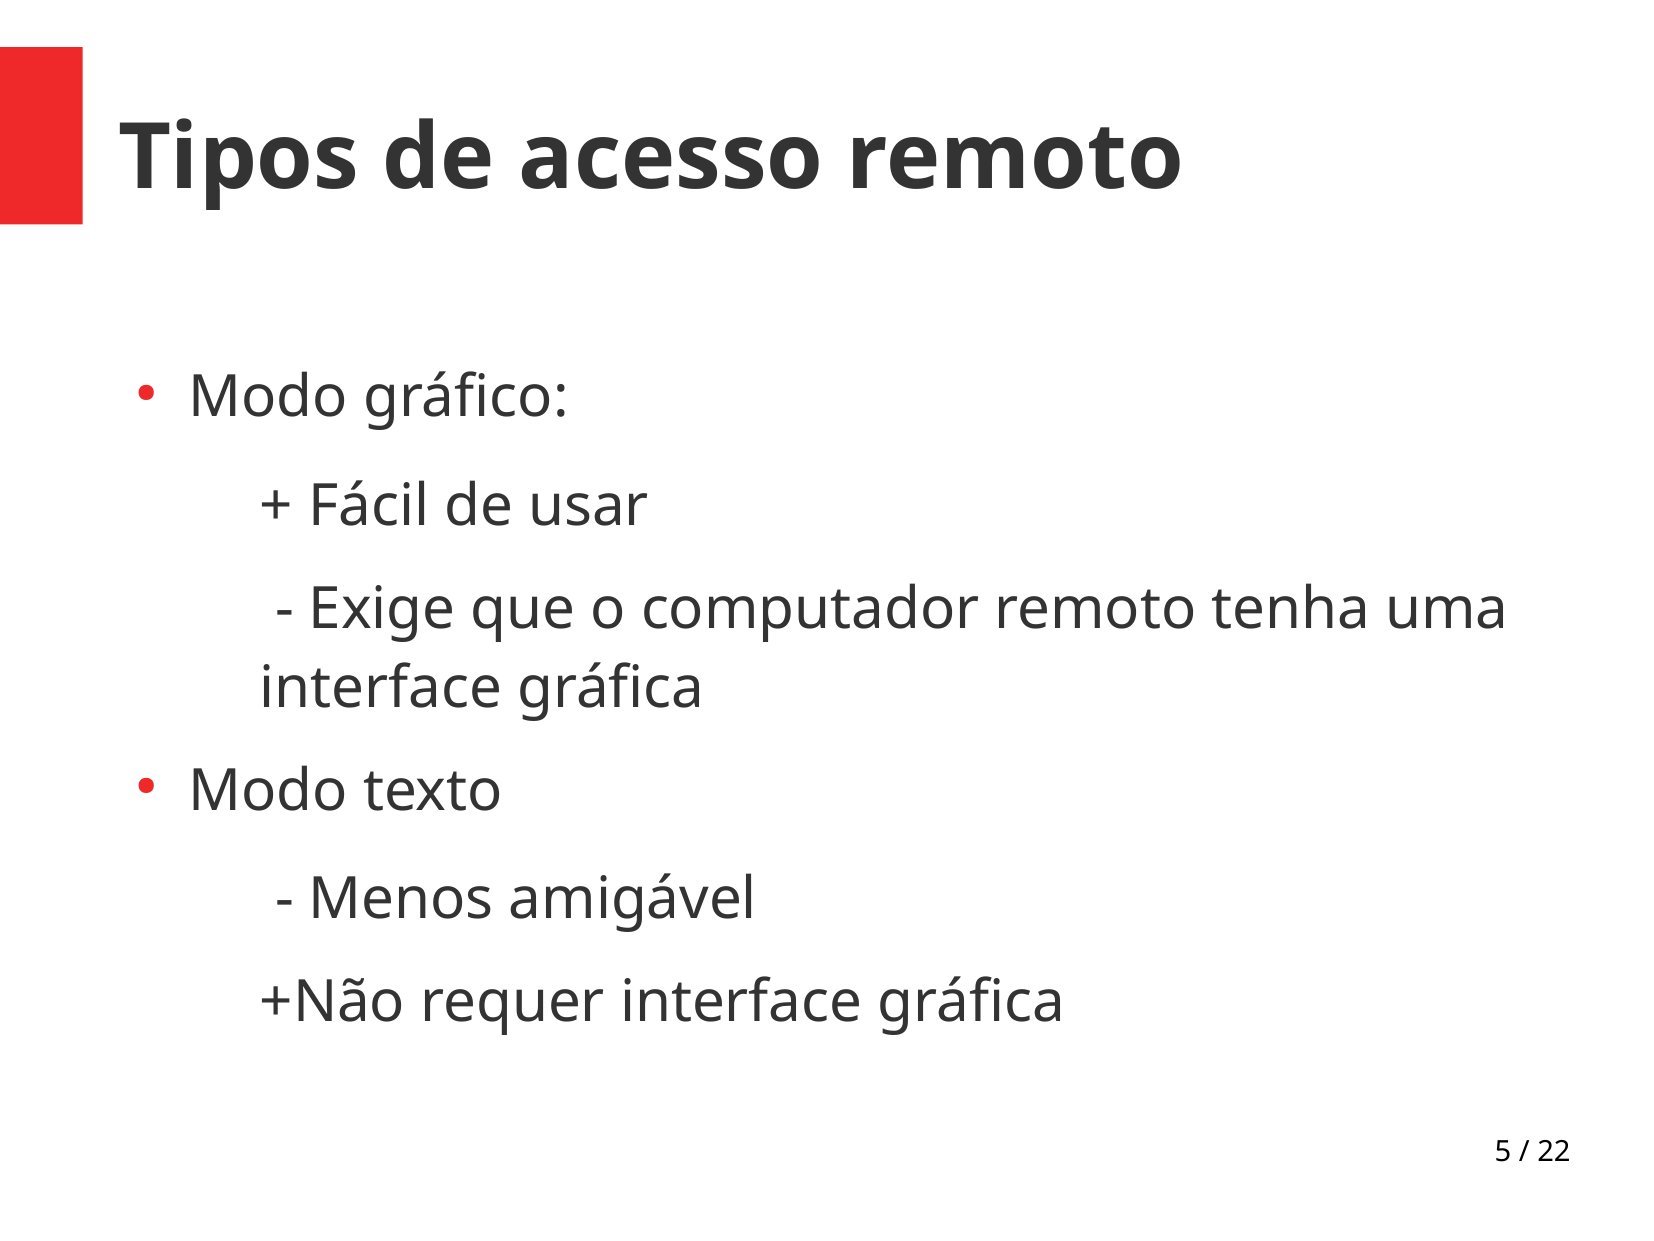

# Tipos de acesso remoto
Modo gráfico:
+ Fácil de usar
 - Exige que o computador remoto tenha uma interface gráfica
Modo texto
 - Menos amigável
+Não requer interface gráfica
5